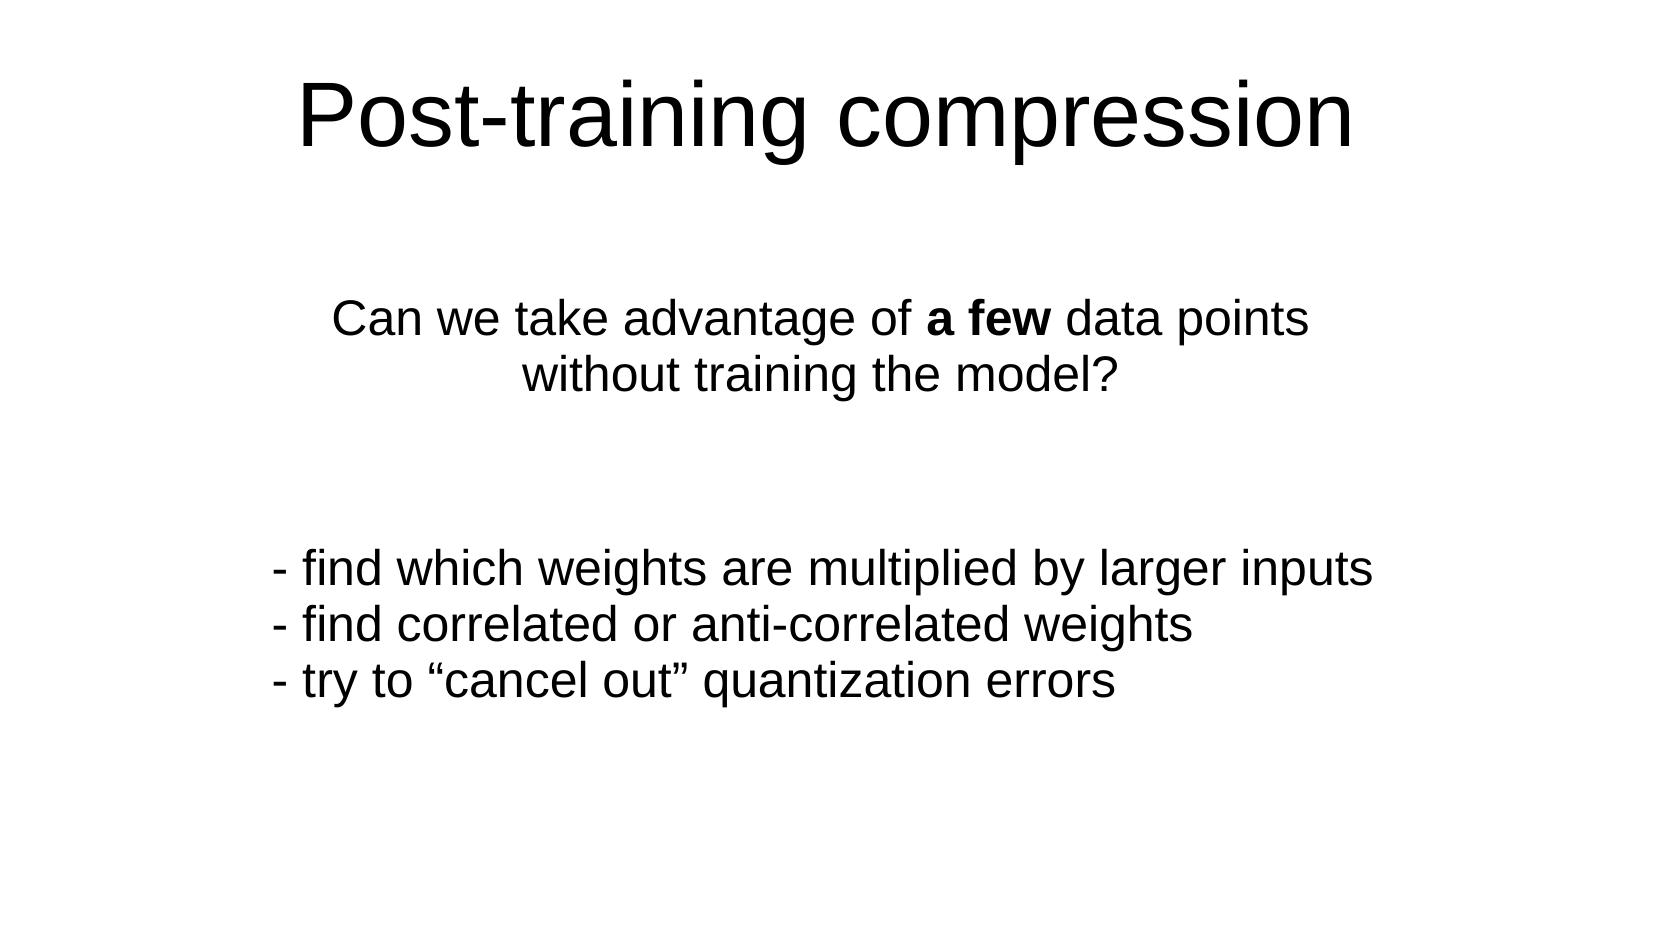

#
Post-training compression
Can we take advantage of a few data points
without training the model?
- find which weights are multiplied by larger inputs
- find correlated or anti-correlated weights
- try to “cancel out” quantization errors